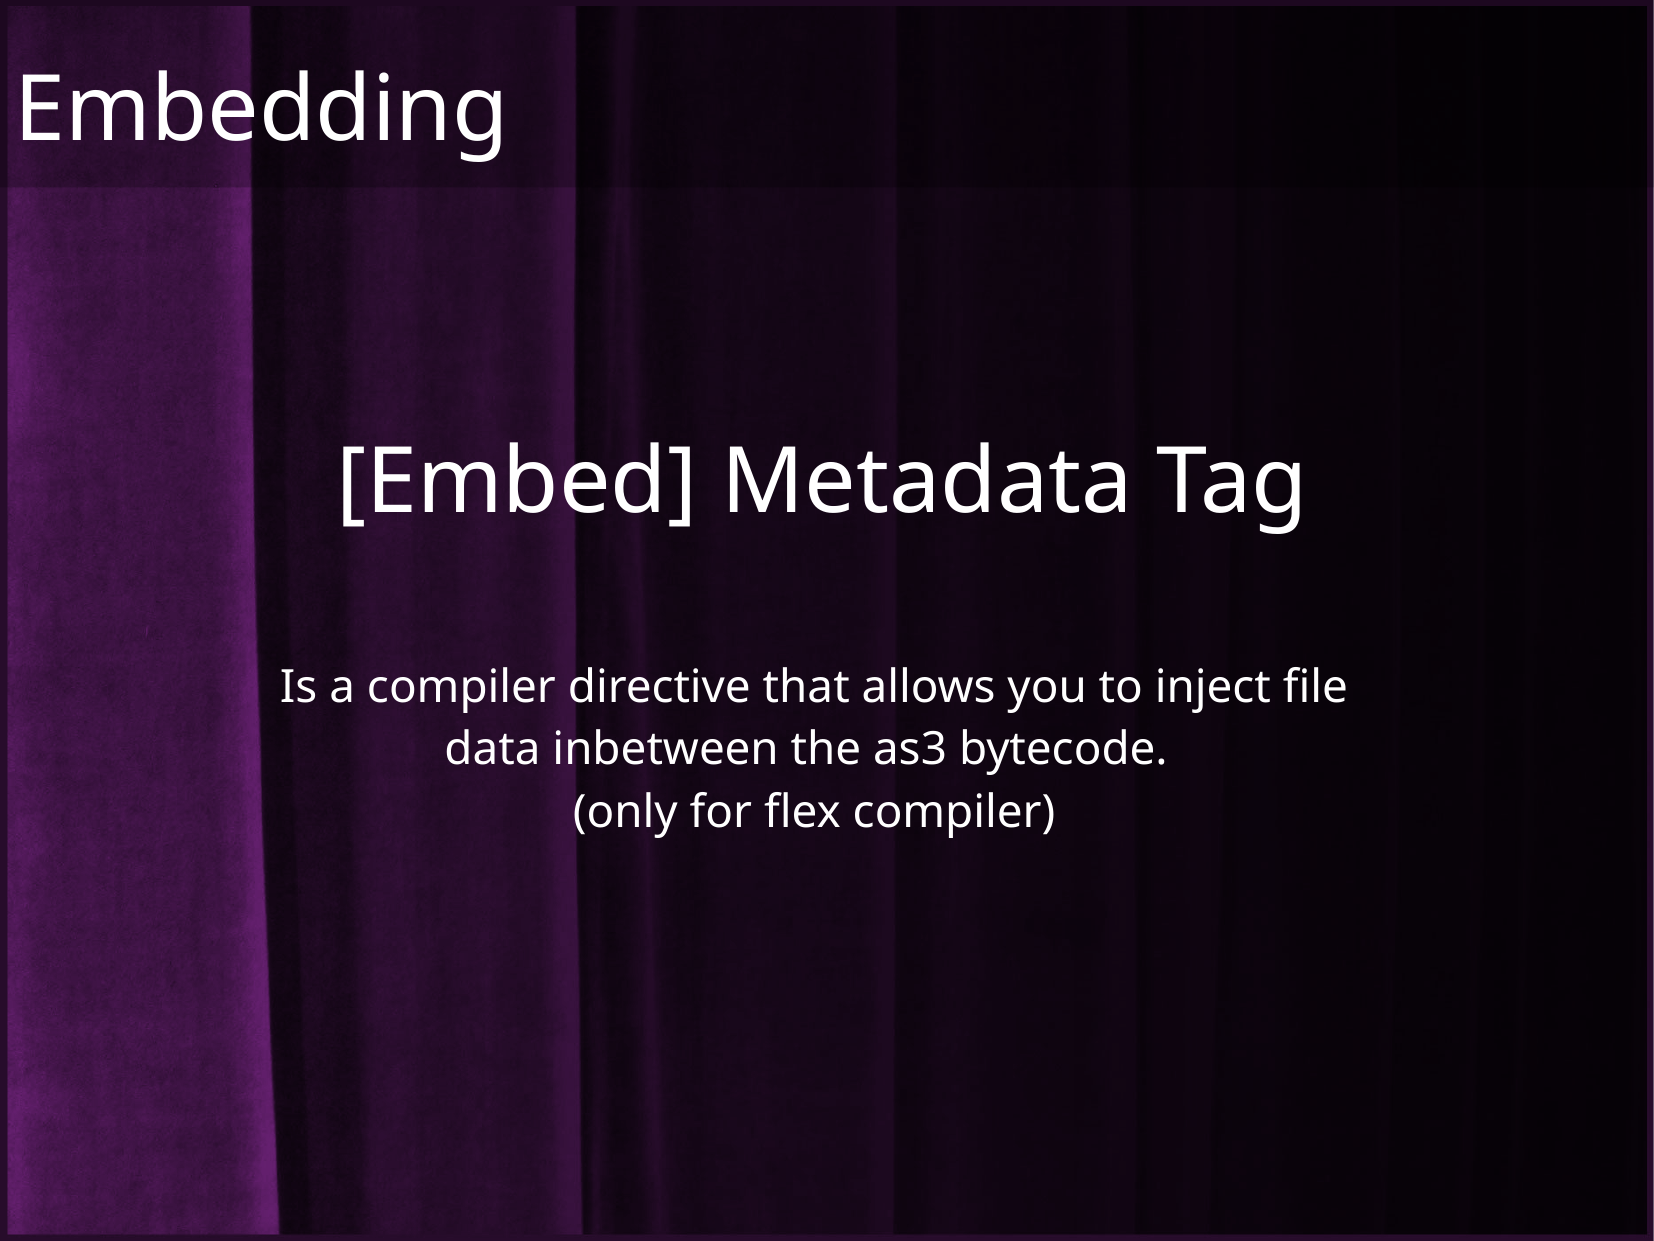

Embedding
[Embed] Metadata Tag
Is a compiler directive that allows you to inject file data inbetween the as3 bytecode.
(only for flex compiler)